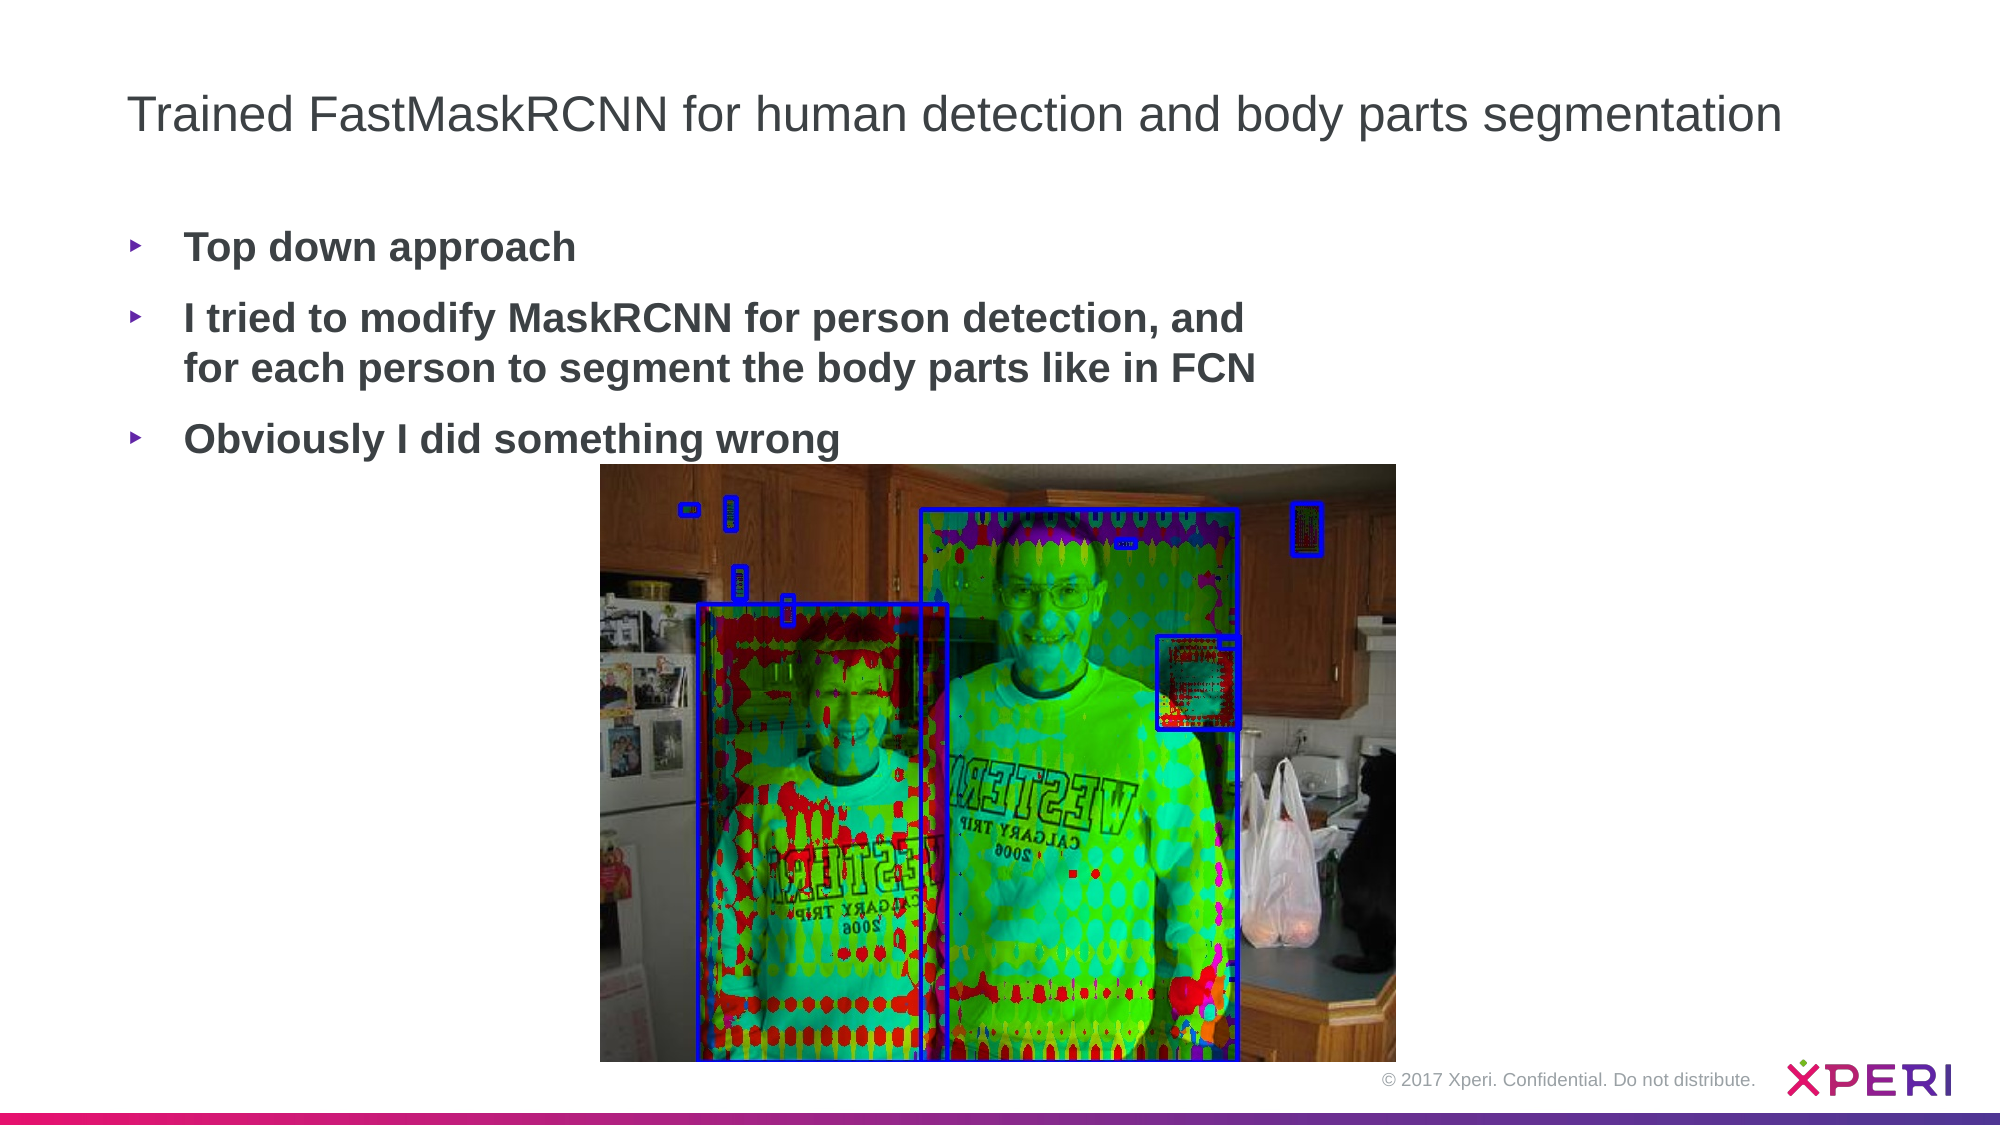

# Trained FastMaskRCNN for human detection and body parts segmentation
Top down approach
I tried to modify MaskRCNN for person detection, and for each person to segment the body parts like in FCN
Obviously I did something wrong